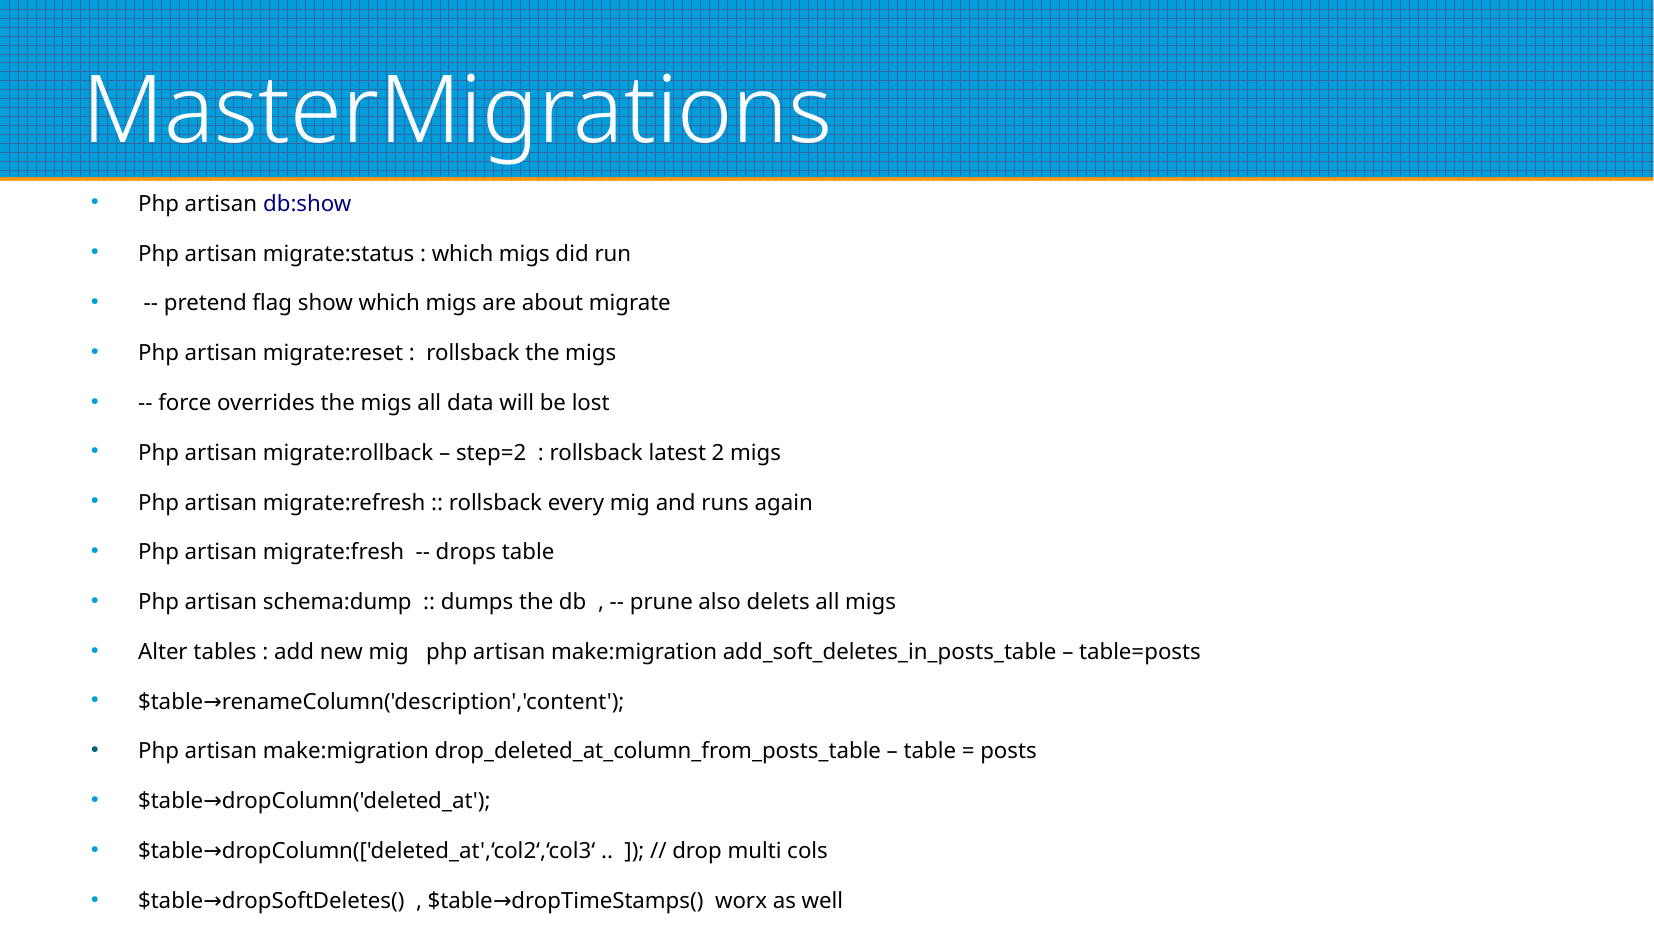

# MasterMigrations
Php artisan db:show
Php artisan migrate:status : which migs did run
 -- pretend flag show which migs are about migrate
Php artisan migrate:reset : rollsback the migs
-- force overrides the migs all data will be lost
Php artisan migrate:rollback – step=2 : rollsback latest 2 migs
Php artisan migrate:refresh :: rollsback every mig and runs again
Php artisan migrate:fresh -- drops table
Php artisan schema:dump :: dumps the db , -- prune also delets all migs
Alter tables : add new mig php artisan make:migration add_soft_deletes_in_posts_table – table=posts
$table→renameColumn('description','content');
Php artisan make:migration drop_deleted_at_column_from_posts_table – table = posts
$table→dropColumn('deleted_at');
$table→dropColumn(['deleted_at',‘col2‘,‘col3‘ .. ]); // drop multi cols
$table→dropSoftDeletes() , $table→dropTimeStamps() worx as well